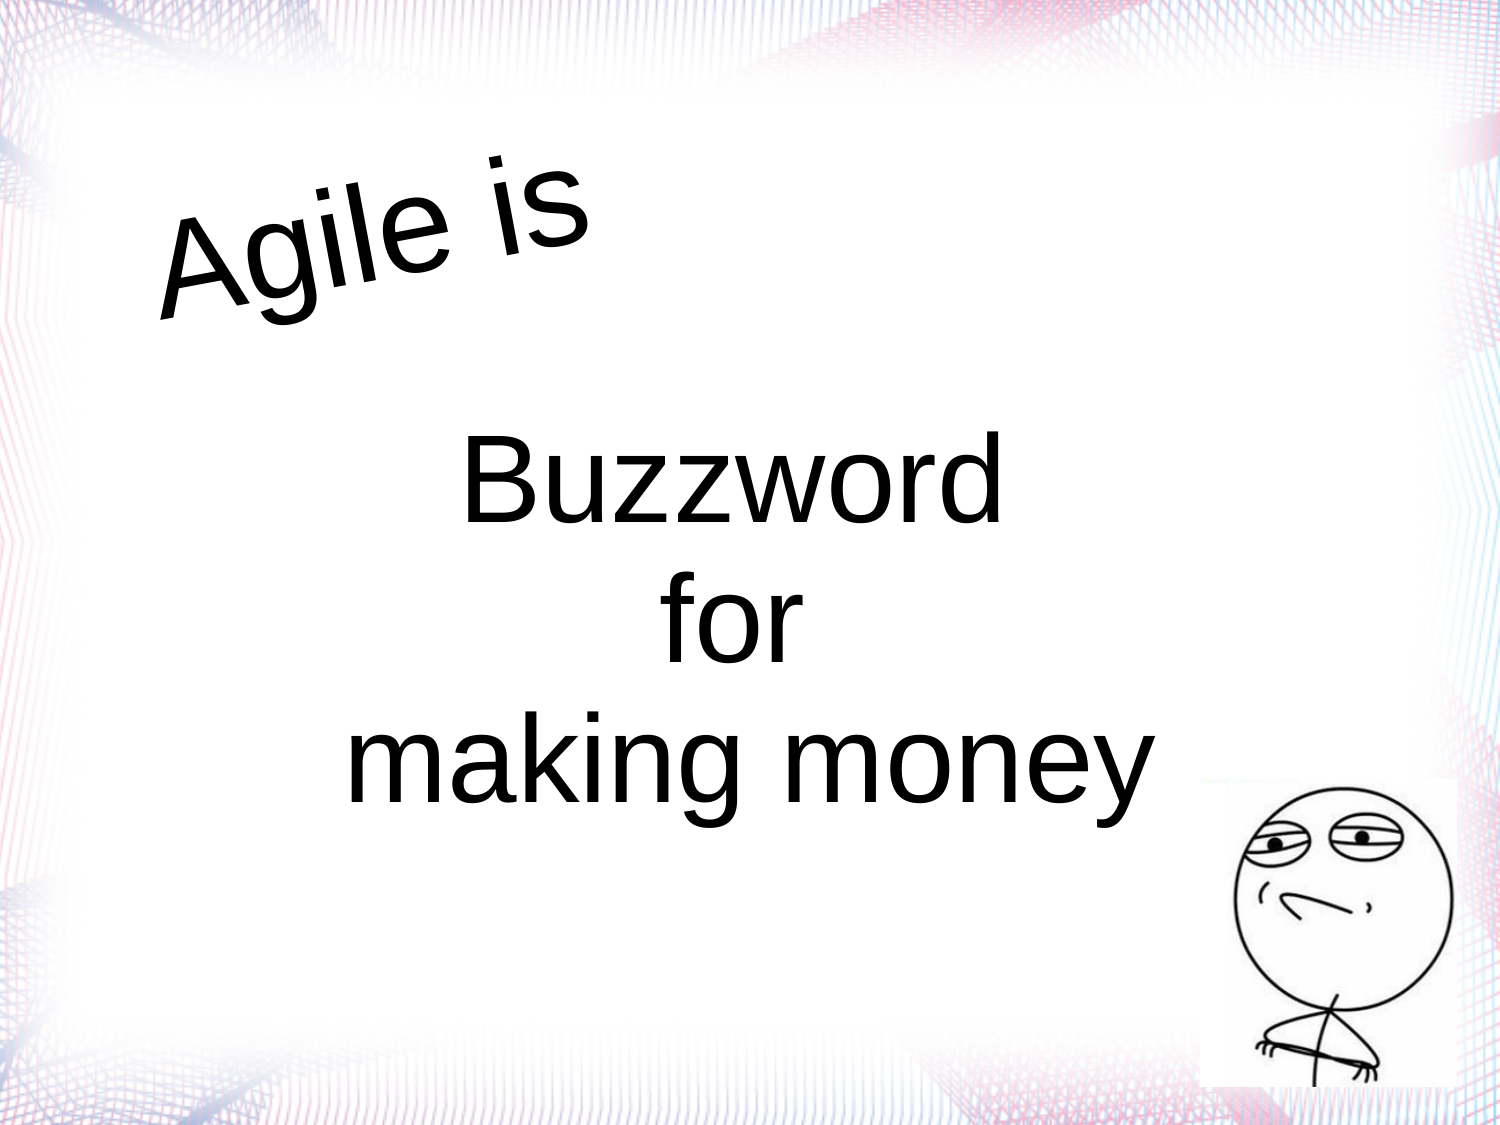

#
Agile is
Buzzword
for
making money